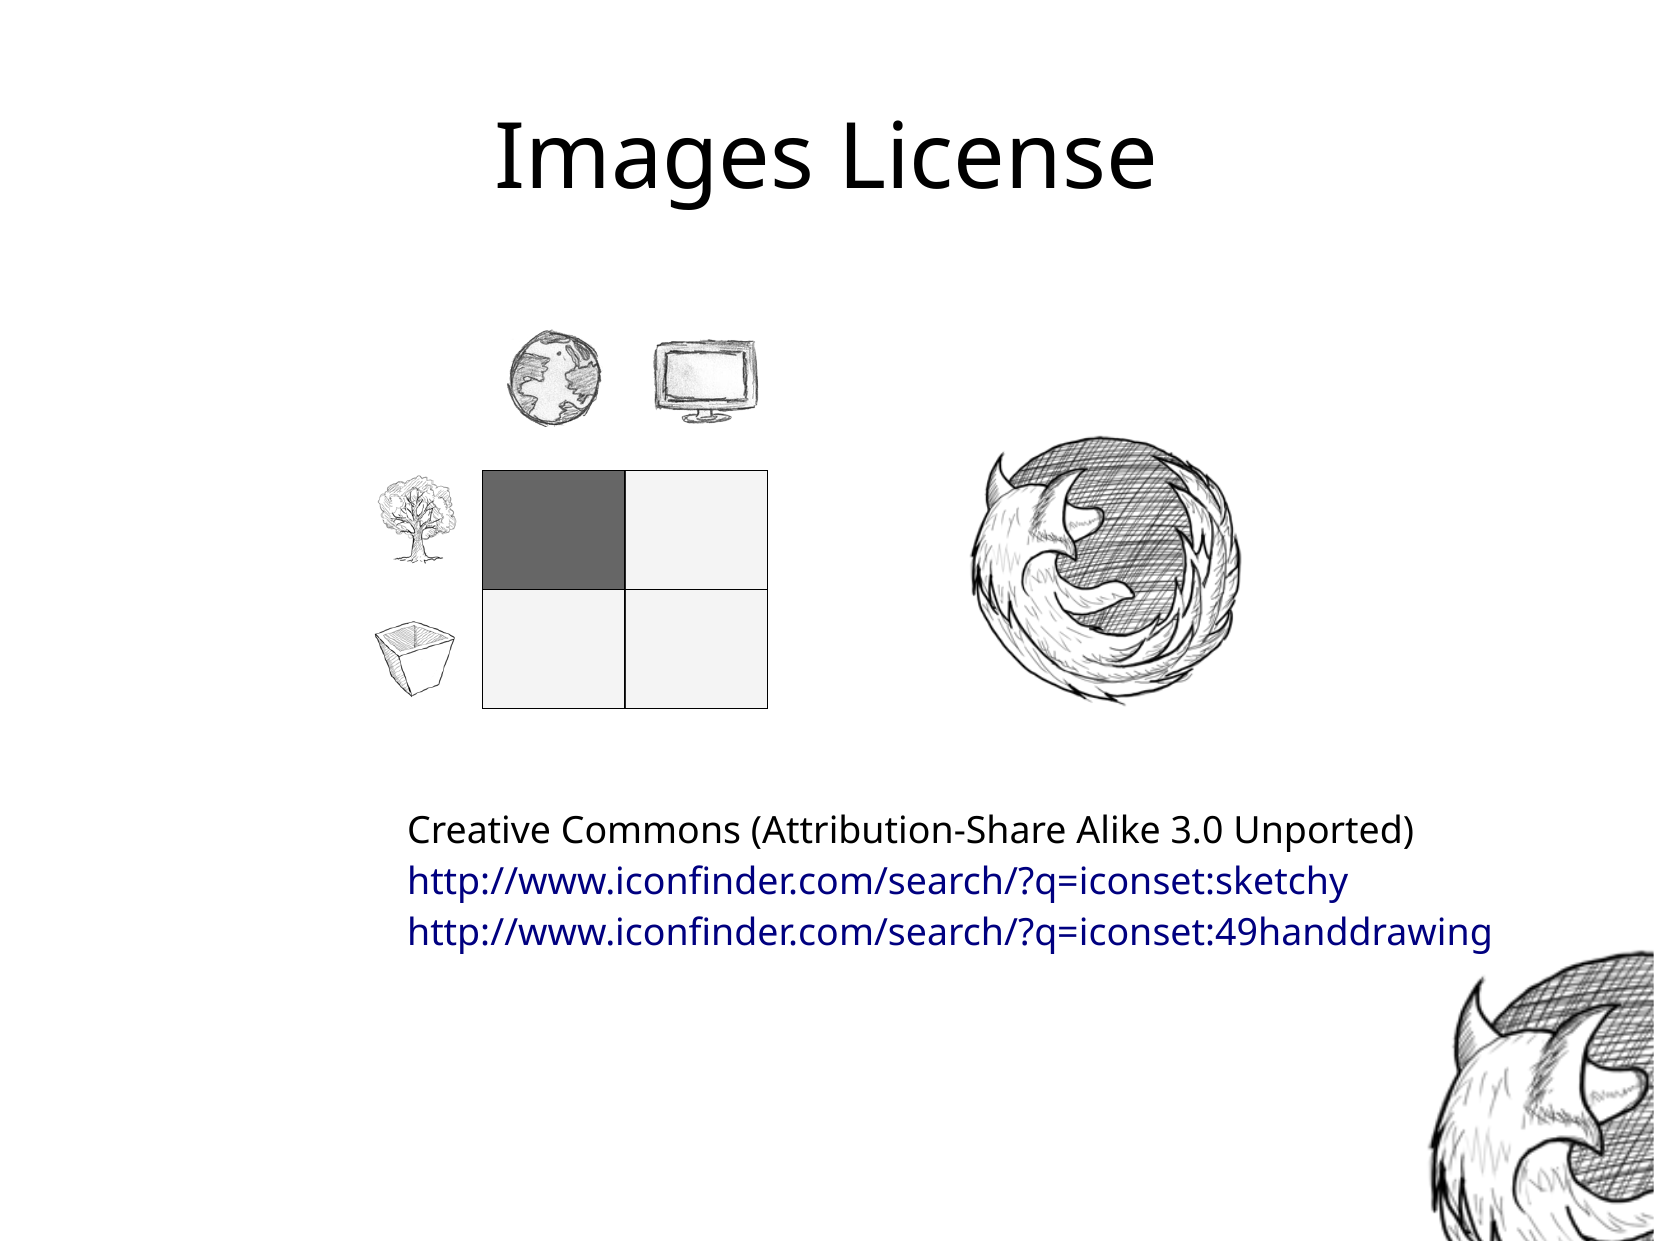

# Images License
Creative Commons (Attribution-Share Alike 3.0 Unported)
http://www.iconfinder.com/search/?q=iconset:sketchy
http://www.iconfinder.com/search/?q=iconset:49handdrawing